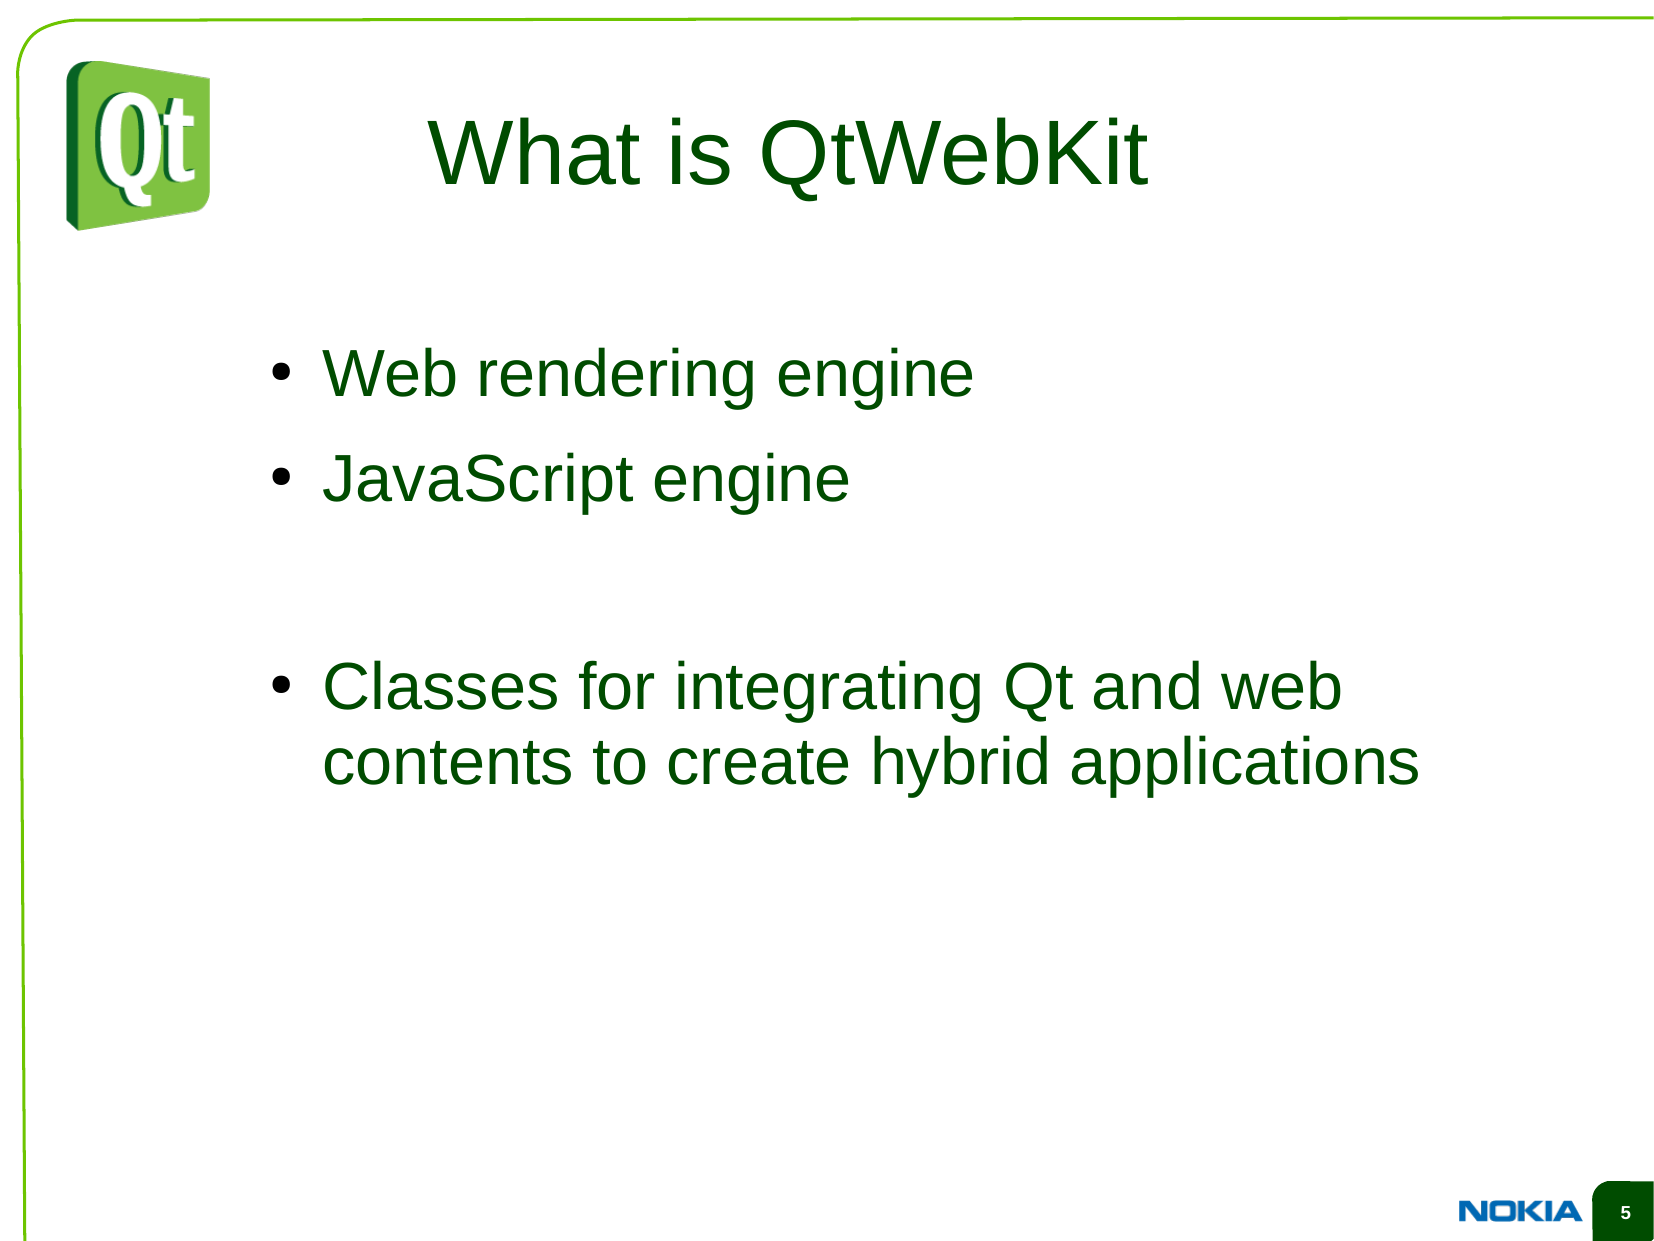

# What is QtWebKit
Web rendering engine
JavaScript engine
Classes for integrating Qt and web contents to create hybrid applications